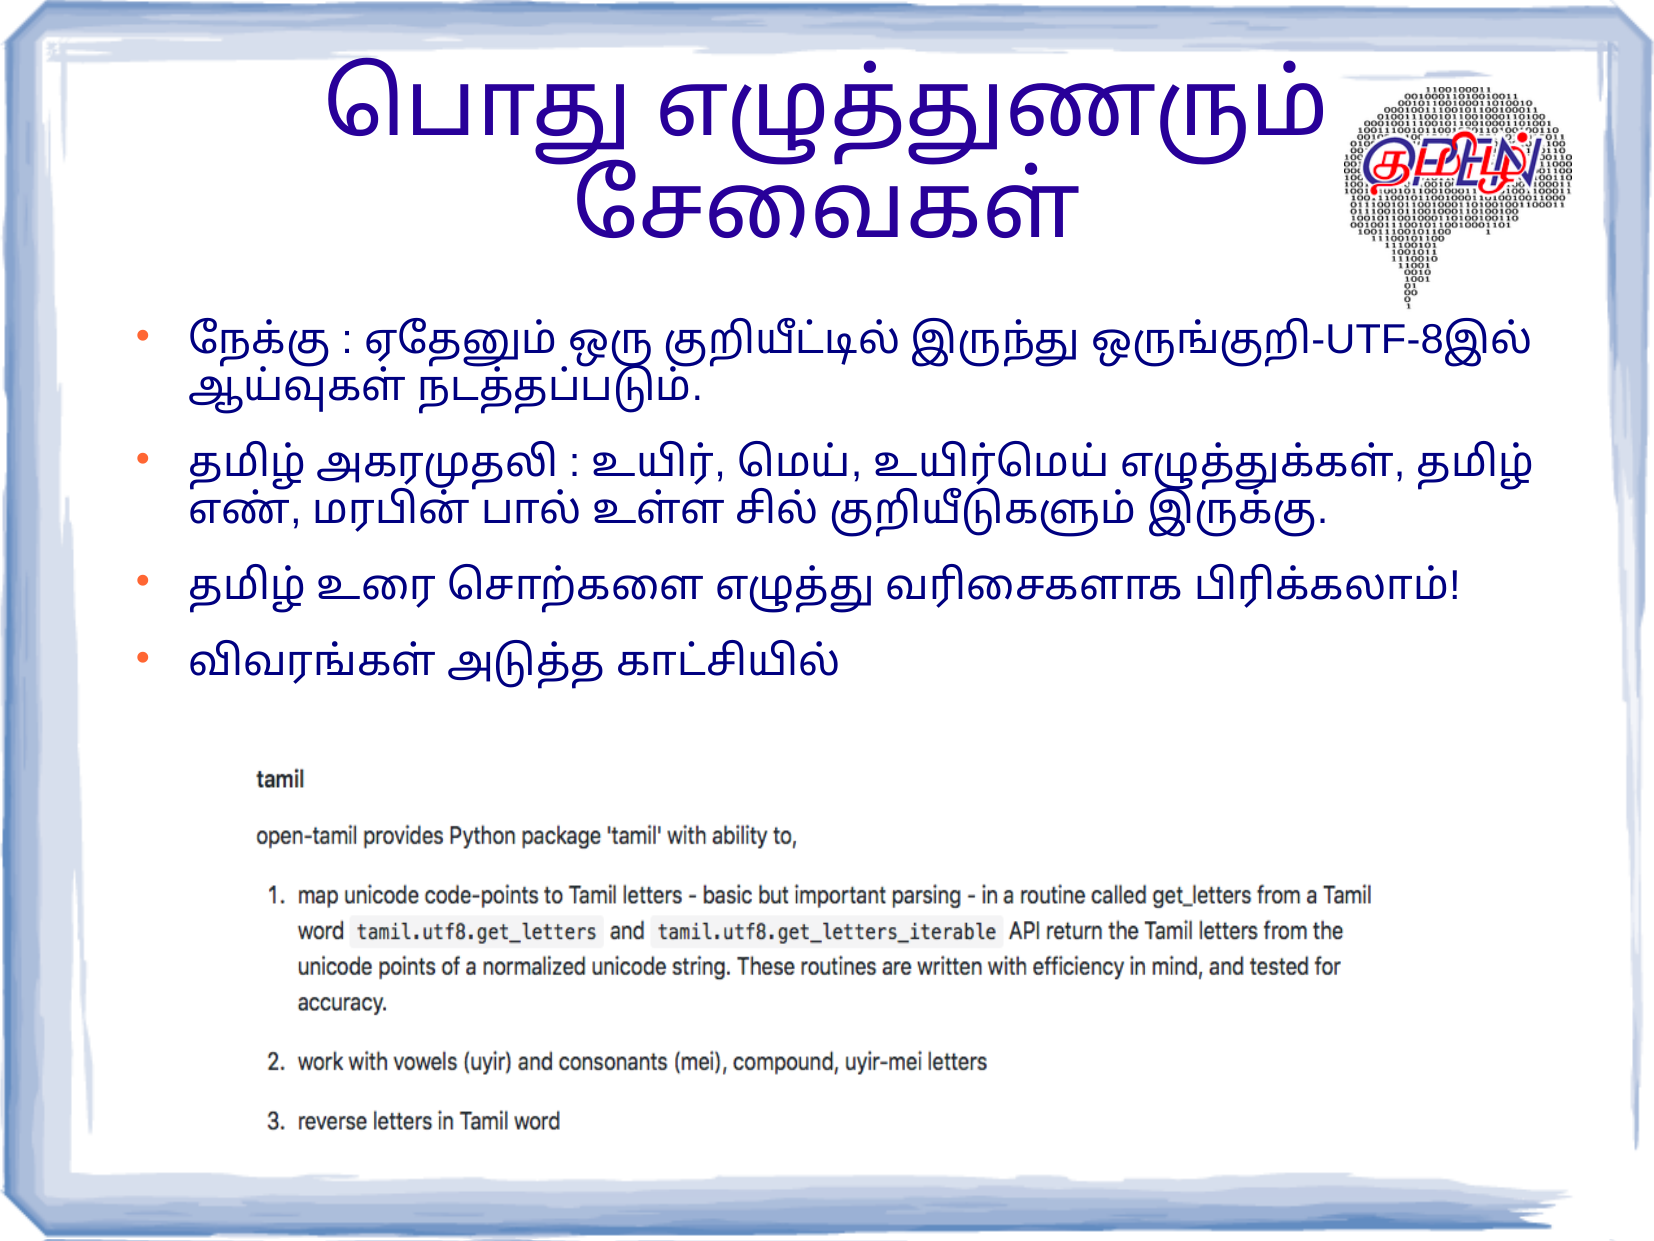

# பொது எழுத்துணரும் சேவைகள்
நேக்கு : ஏதேனும் ஒரு குறியீட்டில் இருந்து ஒருங்குறி-UTF-8இல் ஆய்வுகள் நடத்தப்படும்.
தமிழ் அகரமுதலி : உயிர், மெய், உயிர்மெய் எழுத்துக்கள், தமிழ் எண், மரபின் பால் உள்ள சில் குறியீடுகளும் இருக்கு.
தமிழ் உரை சொற்களை எழுத்து வரிசைகளாக பிரிக்கலாம்!
விவரங்கள் அடுத்த காட்சியில்